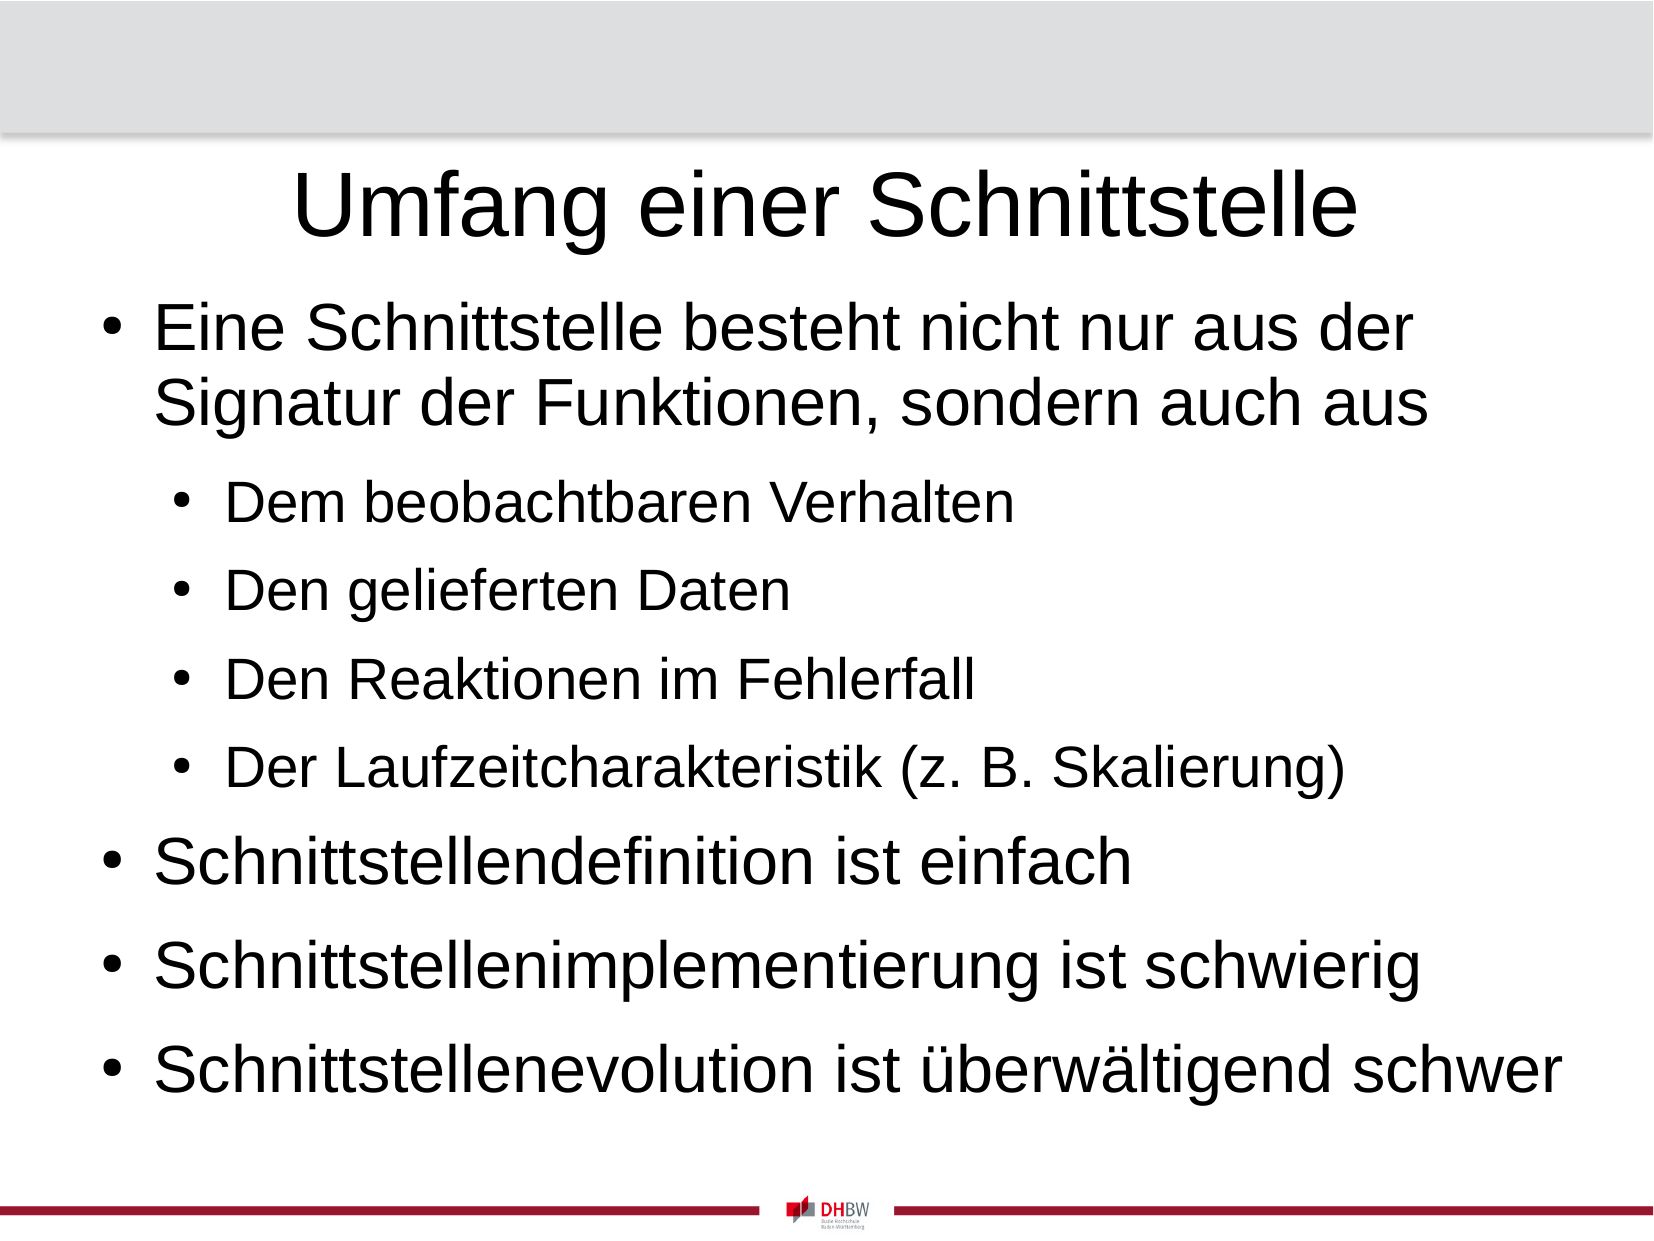

# Umfang einer Schnittstelle
Eine Schnittstelle besteht nicht nur aus der Signatur der Funktionen, sondern auch aus
Dem beobachtbaren Verhalten
Den gelieferten Daten
Den Reaktionen im Fehlerfall
Der Laufzeitcharakteristik (z. B. Skalierung)
Schnittstellendefinition ist einfach
Schnittstellenimplementierung ist schwierig
Schnittstellenevolution ist überwältigend schwer